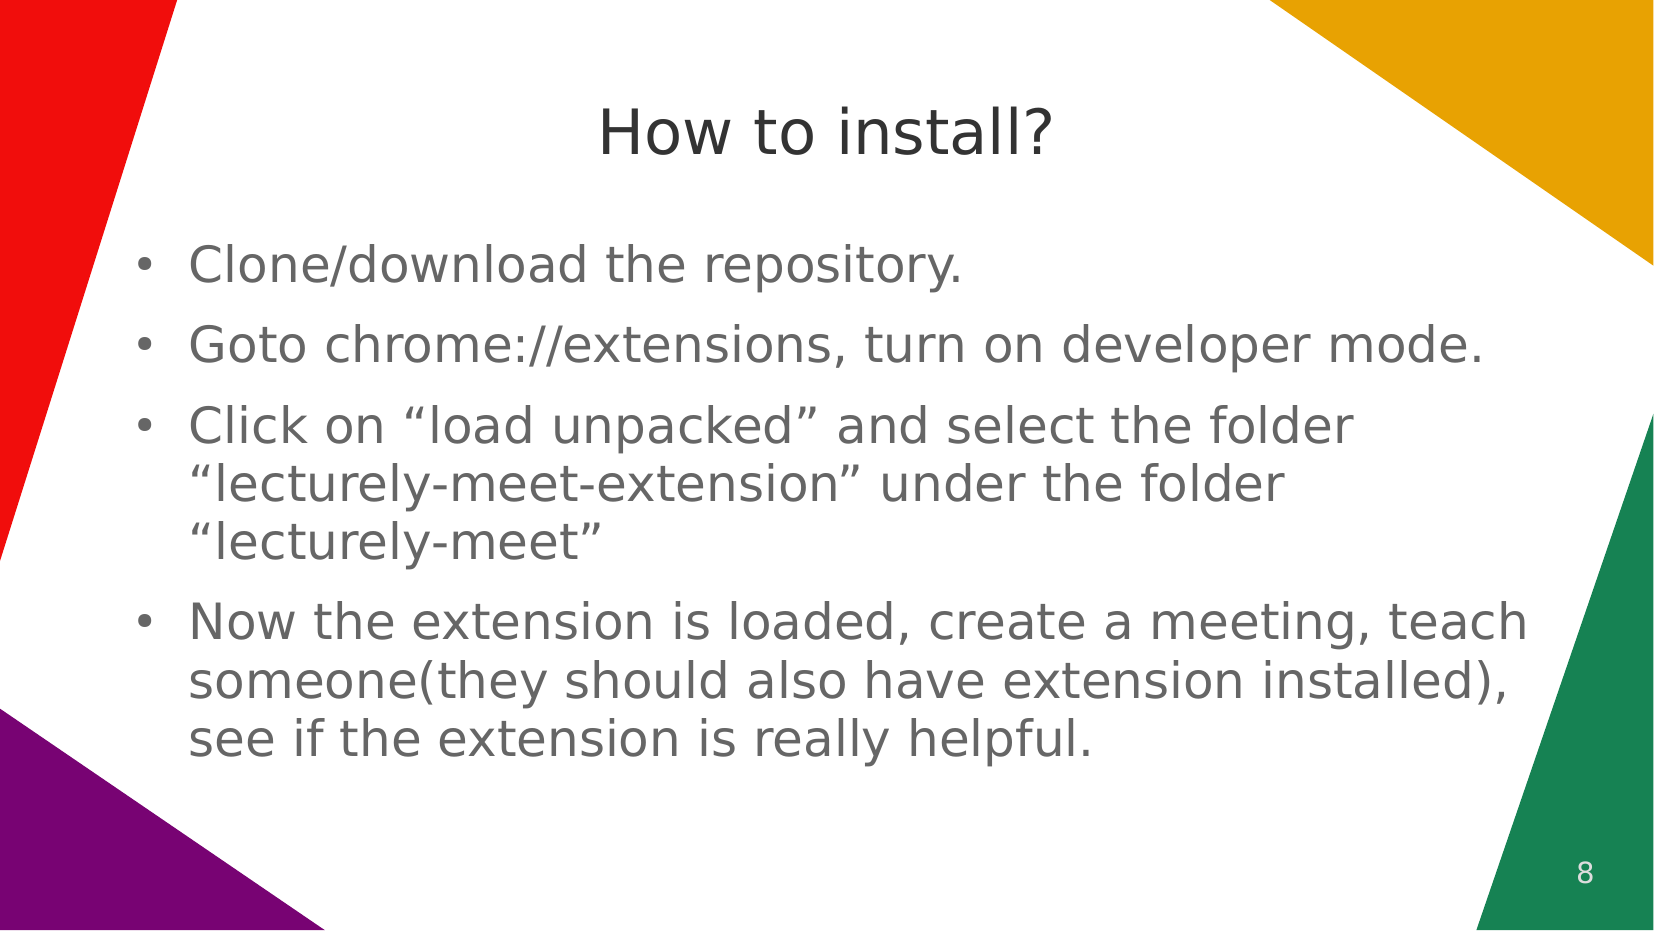

# How to install?
Clone/download the repository.
Goto chrome://extensions, turn on developer mode.
Click on “load unpacked” and select the folder “lecturely-meet-extension” under the folder “lecturely-meet”
Now the extension is loaded, create a meeting, teach someone(they should also have extension installed), see if the extension is really helpful.
8